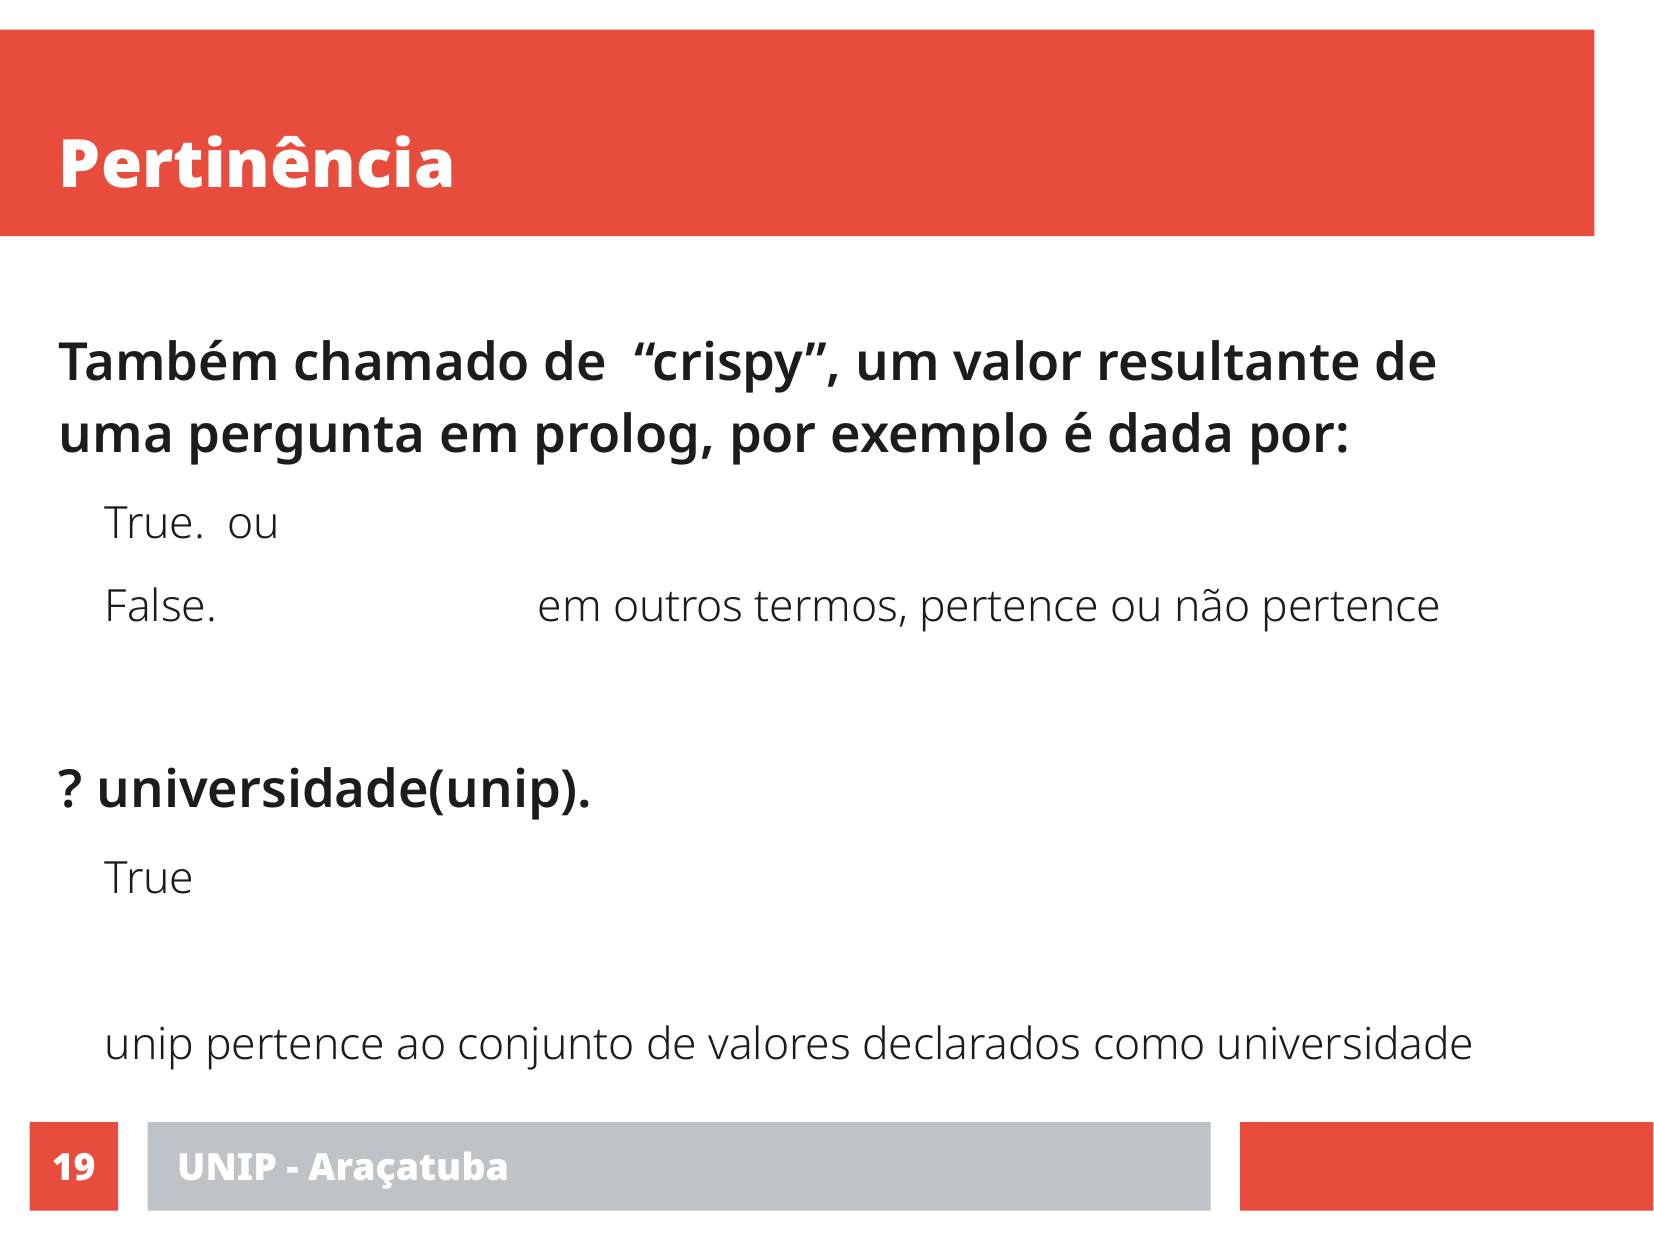

# Pertinência
Também chamado de “crispy”, um valor resultante de uma pergunta em prolog, por exemplo é dada por:
True. ou
False. 			 em outros termos, pertence ou não pertence
? universidade(unip).
True
unip pertence ao conjunto de valores declarados como universidade
19
UNIP - Araçatuba